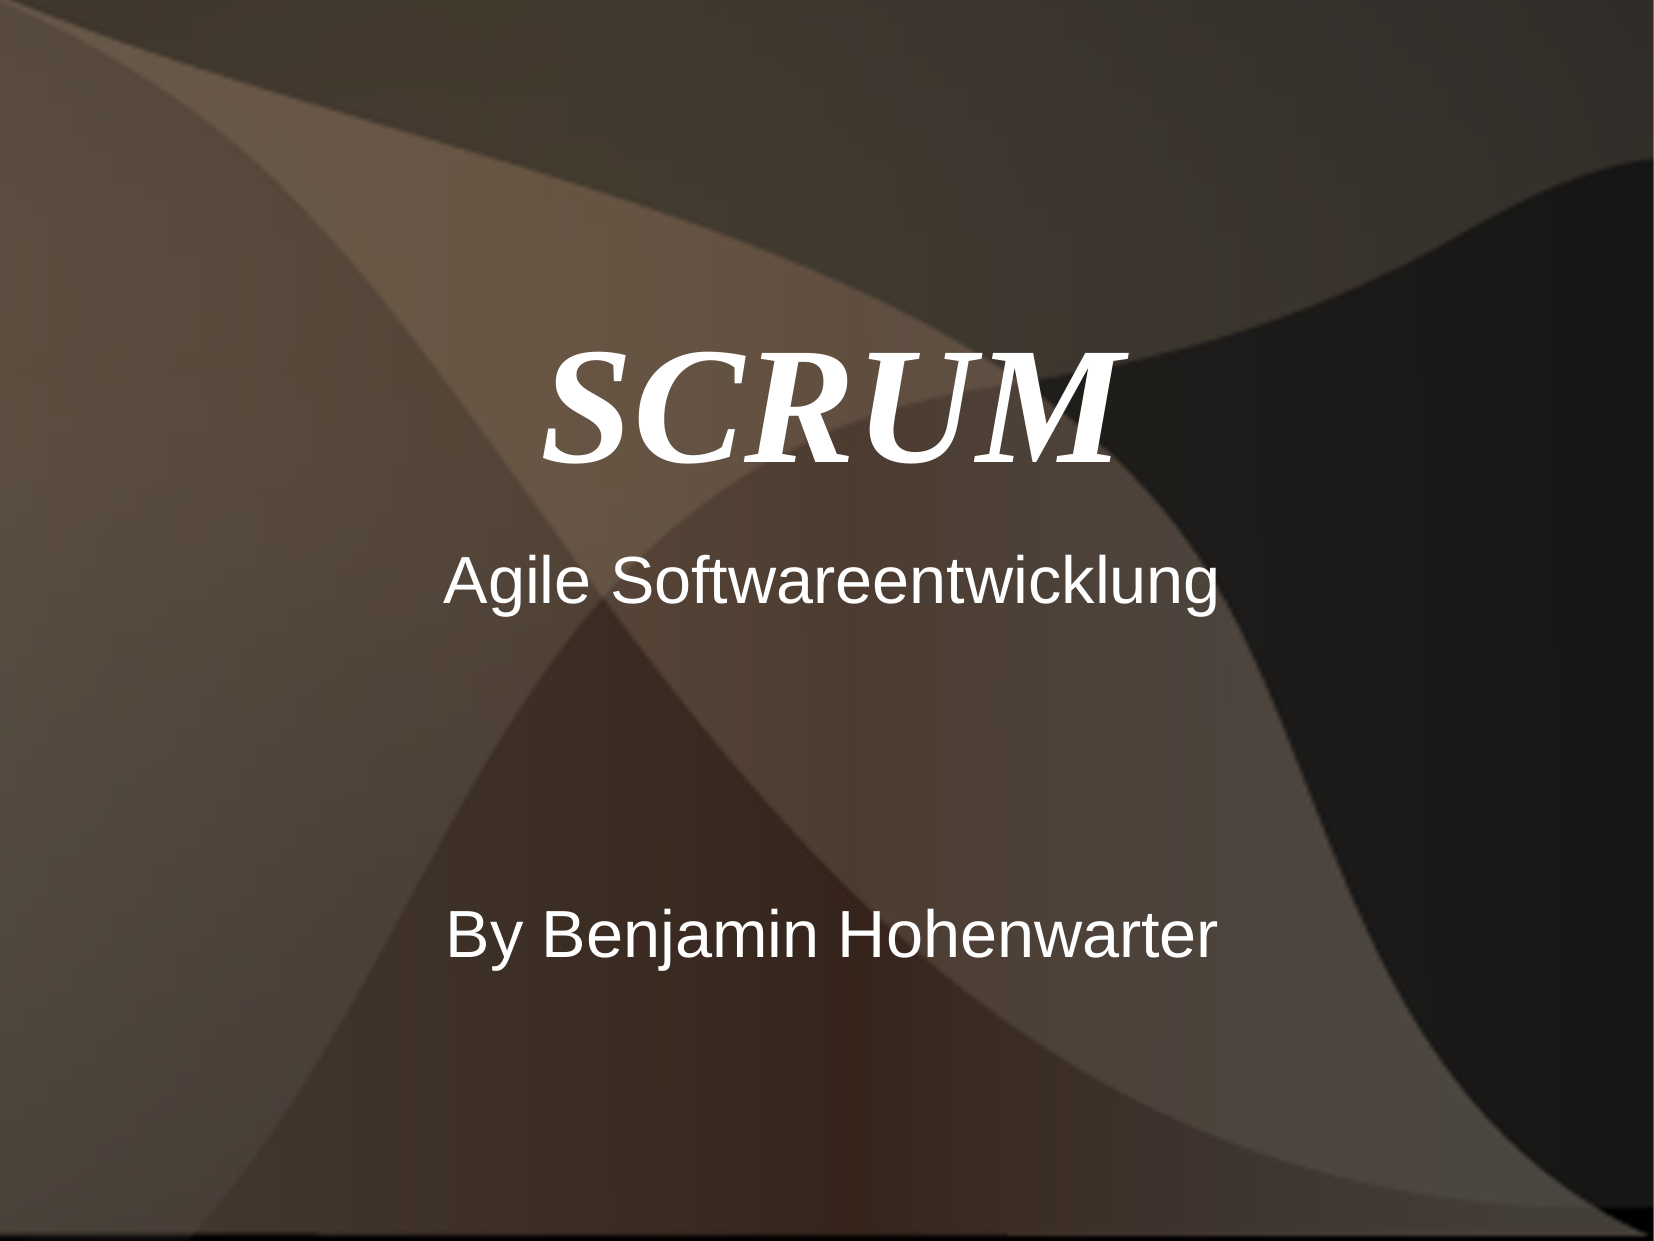

# SCRUM
Agile Softwareentwicklung
By Benjamin Hohenwarter